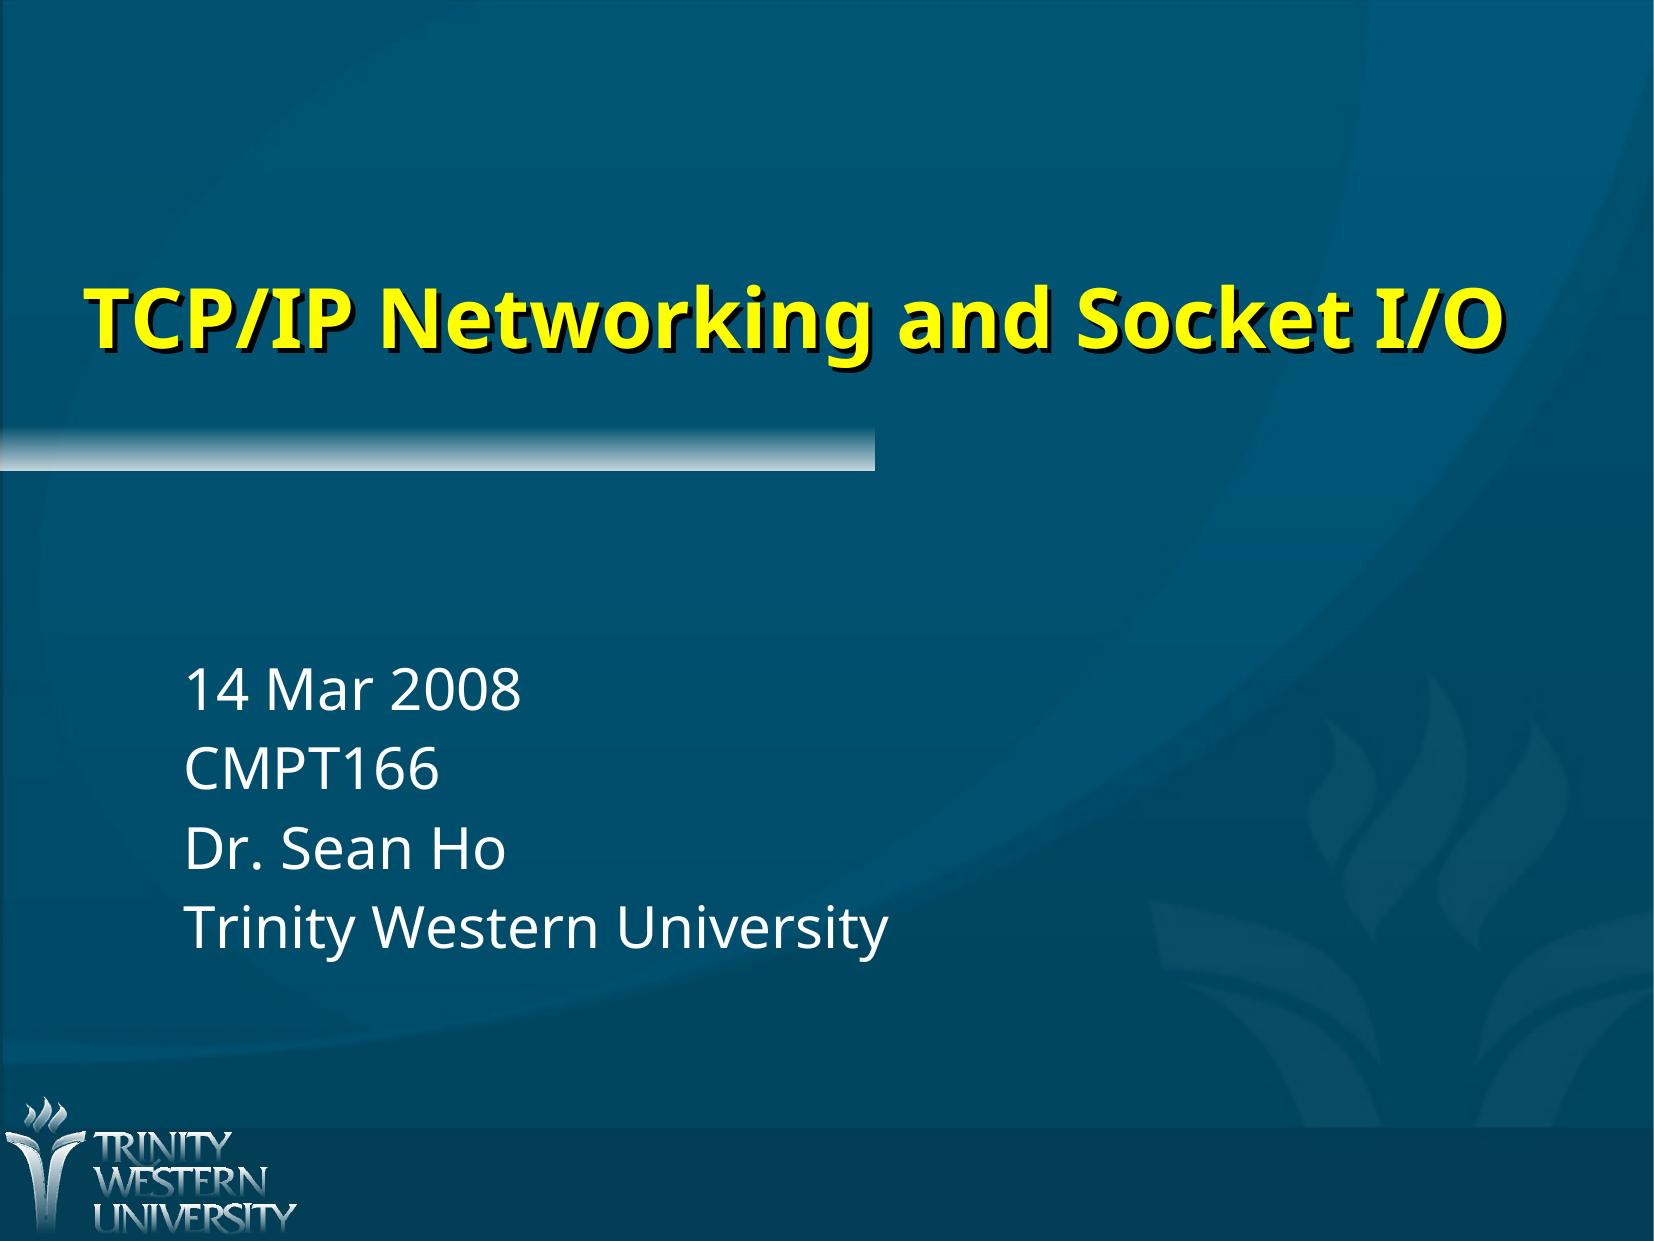

# TCP/IP Networking and Socket I/O
14 Mar 2008
CMPT166
Dr. Sean Ho
Trinity Western University